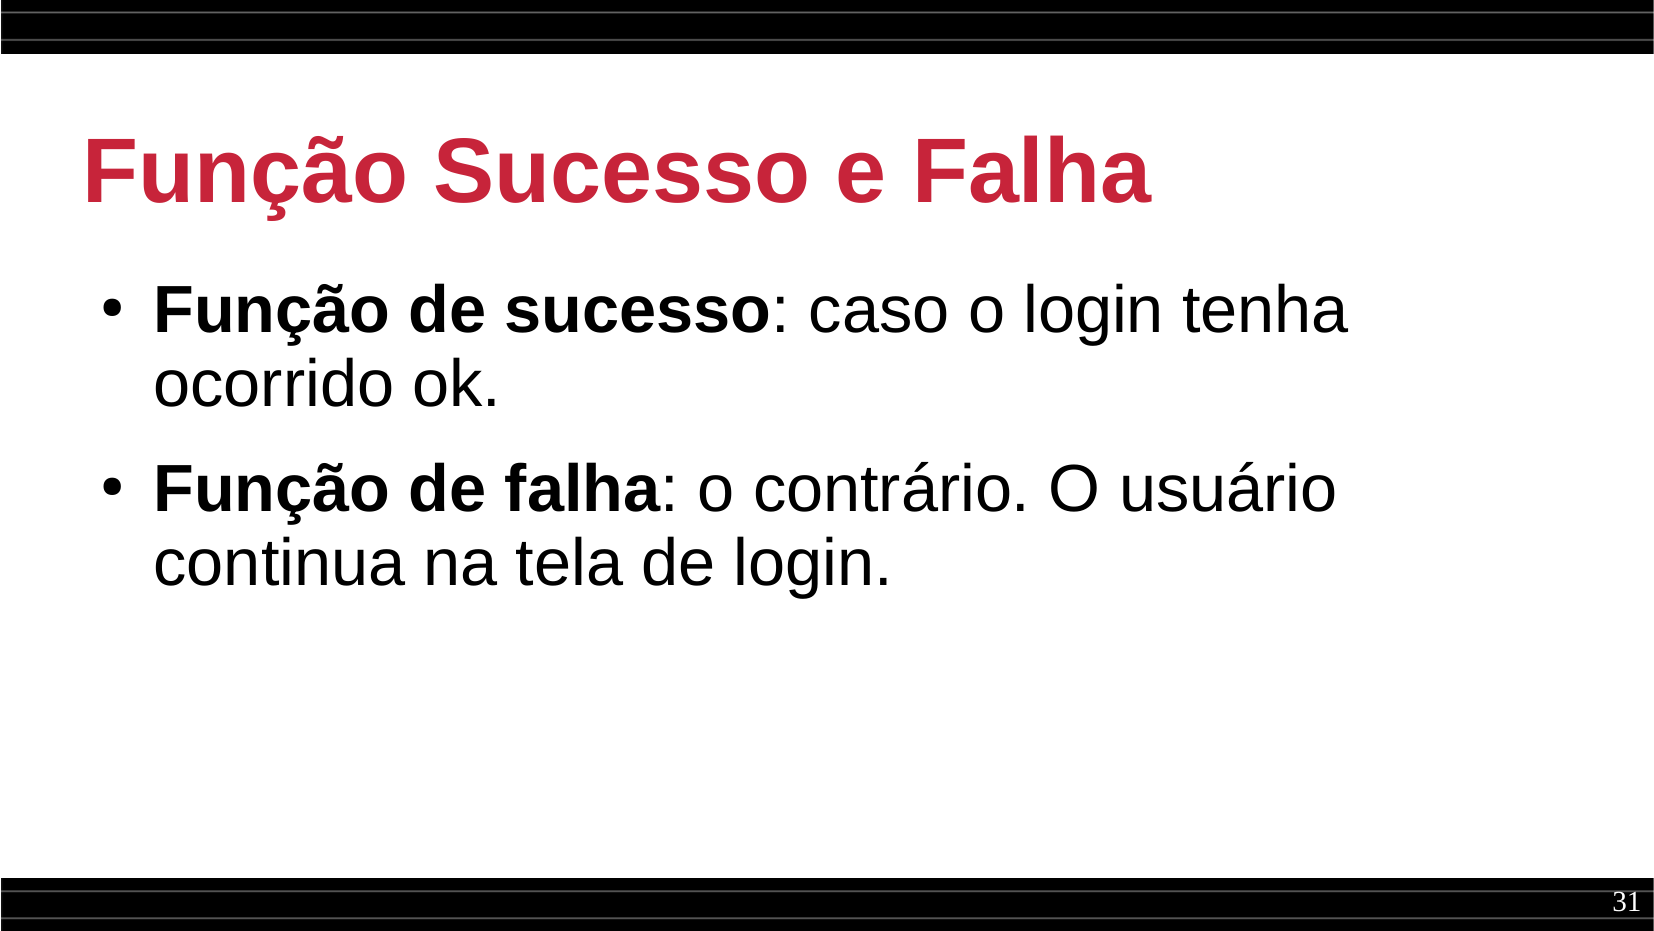

# Função Sucesso e Falha
Função de sucesso: caso o login tenha ocorrido ok.
Função de falha: o contrário. O usuário continua na tela de login.